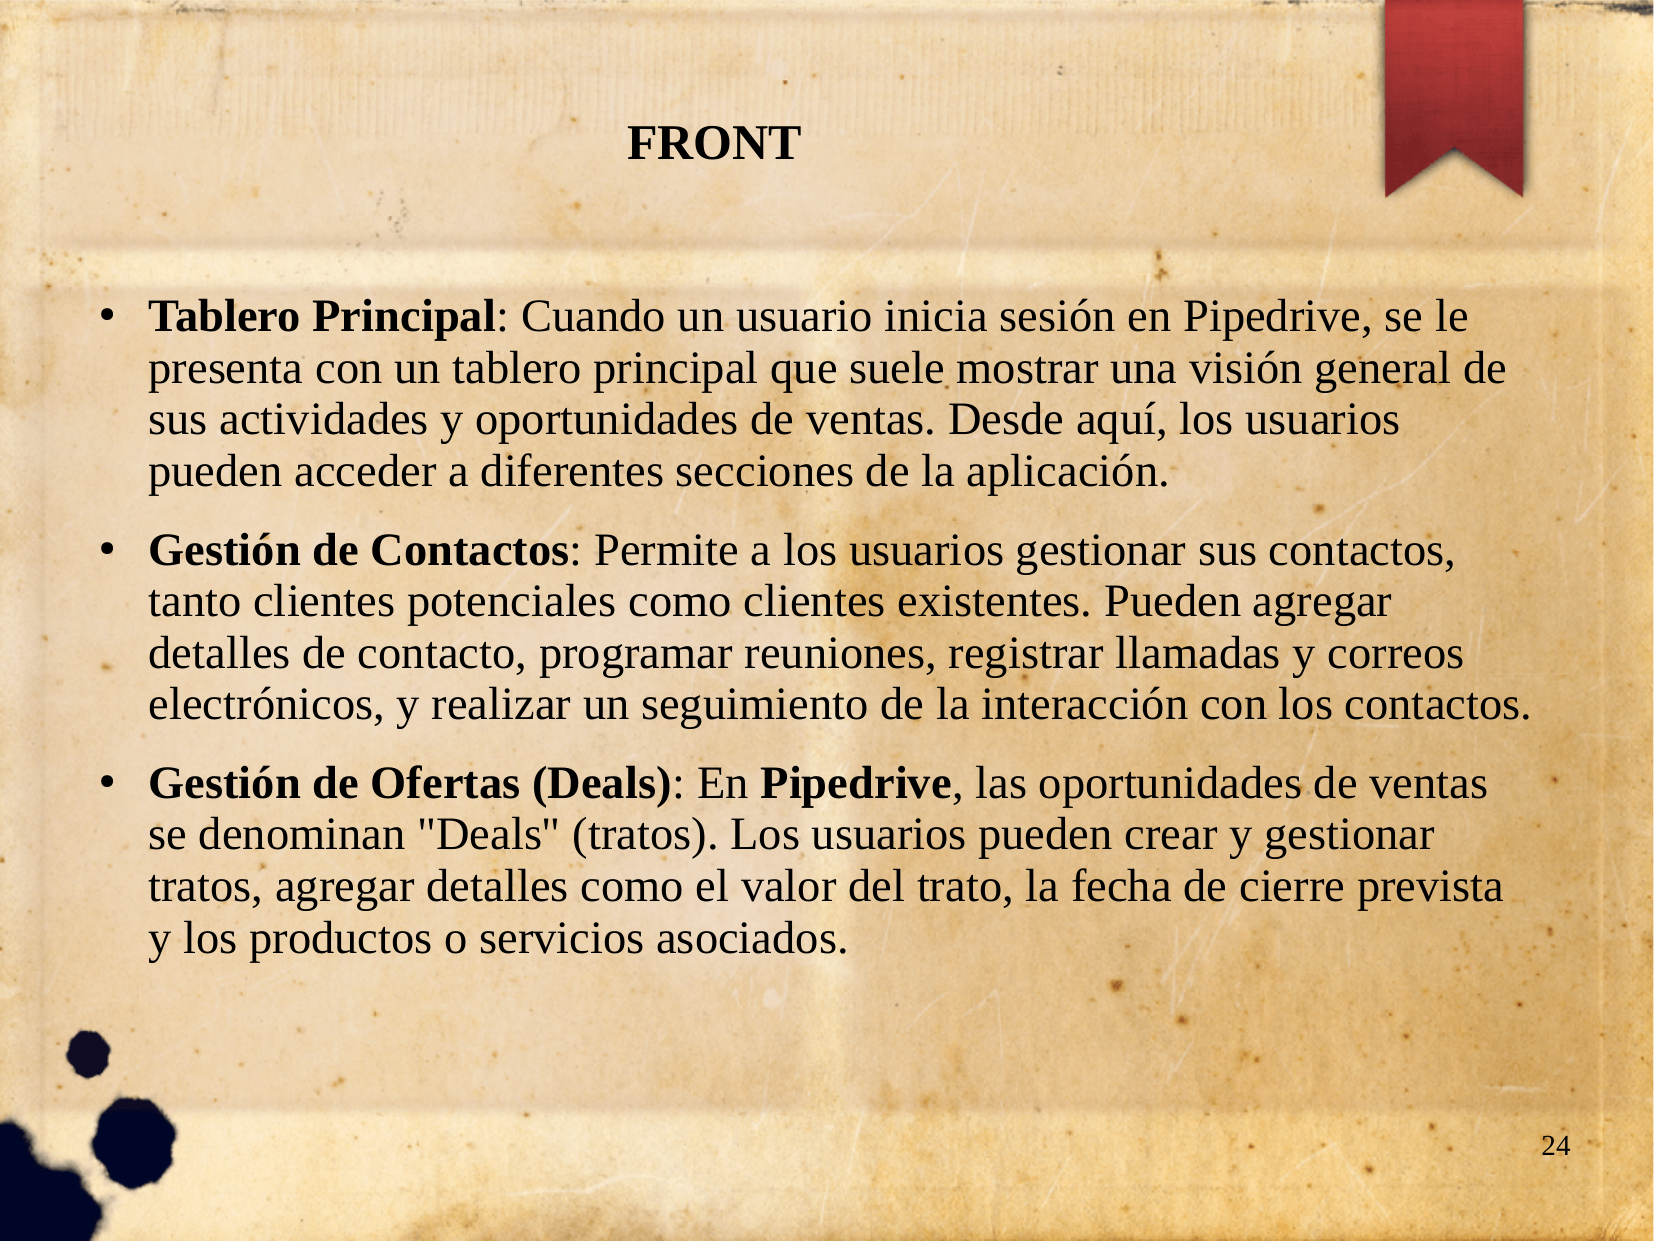

# FRONT
Tablero Principal: Cuando un usuario inicia sesión en Pipedrive, se le presenta con un tablero principal que suele mostrar una visión general de sus actividades y oportunidades de ventas. Desde aquí, los usuarios pueden acceder a diferentes secciones de la aplicación.
Gestión de Contactos: Permite a los usuarios gestionar sus contactos, tanto clientes potenciales como clientes existentes. Pueden agregar detalles de contacto, programar reuniones, registrar llamadas y correos electrónicos, y realizar un seguimiento de la interacción con los contactos.
Gestión de Ofertas (Deals): En Pipedrive, las oportunidades de ventas se denominan "Deals" (tratos). Los usuarios pueden crear y gestionar tratos, agregar detalles como el valor del trato, la fecha de cierre prevista y los productos o servicios asociados.
24